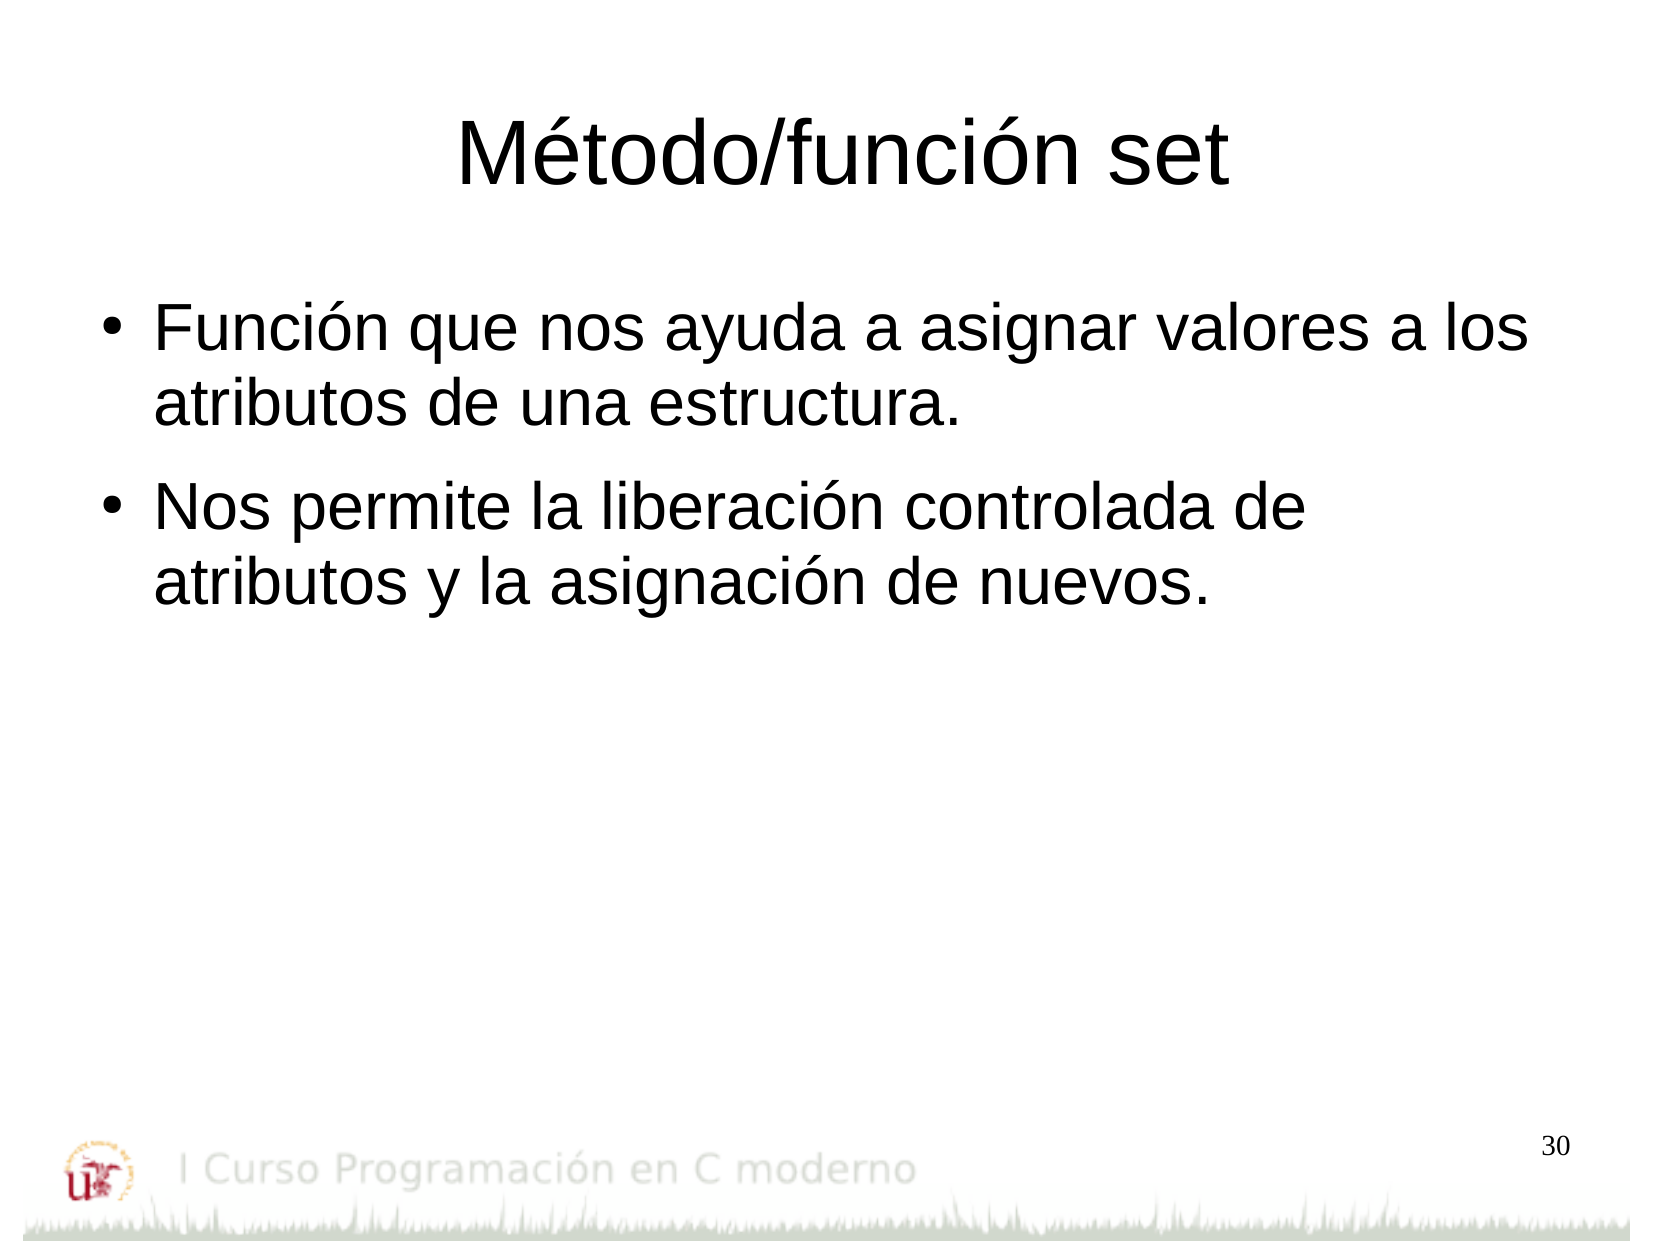

# Método/función set
Función que nos ayuda a asignar valores a los atributos de una estructura.
Nos permite la liberación controlada de atributos y la asignación de nuevos.
30